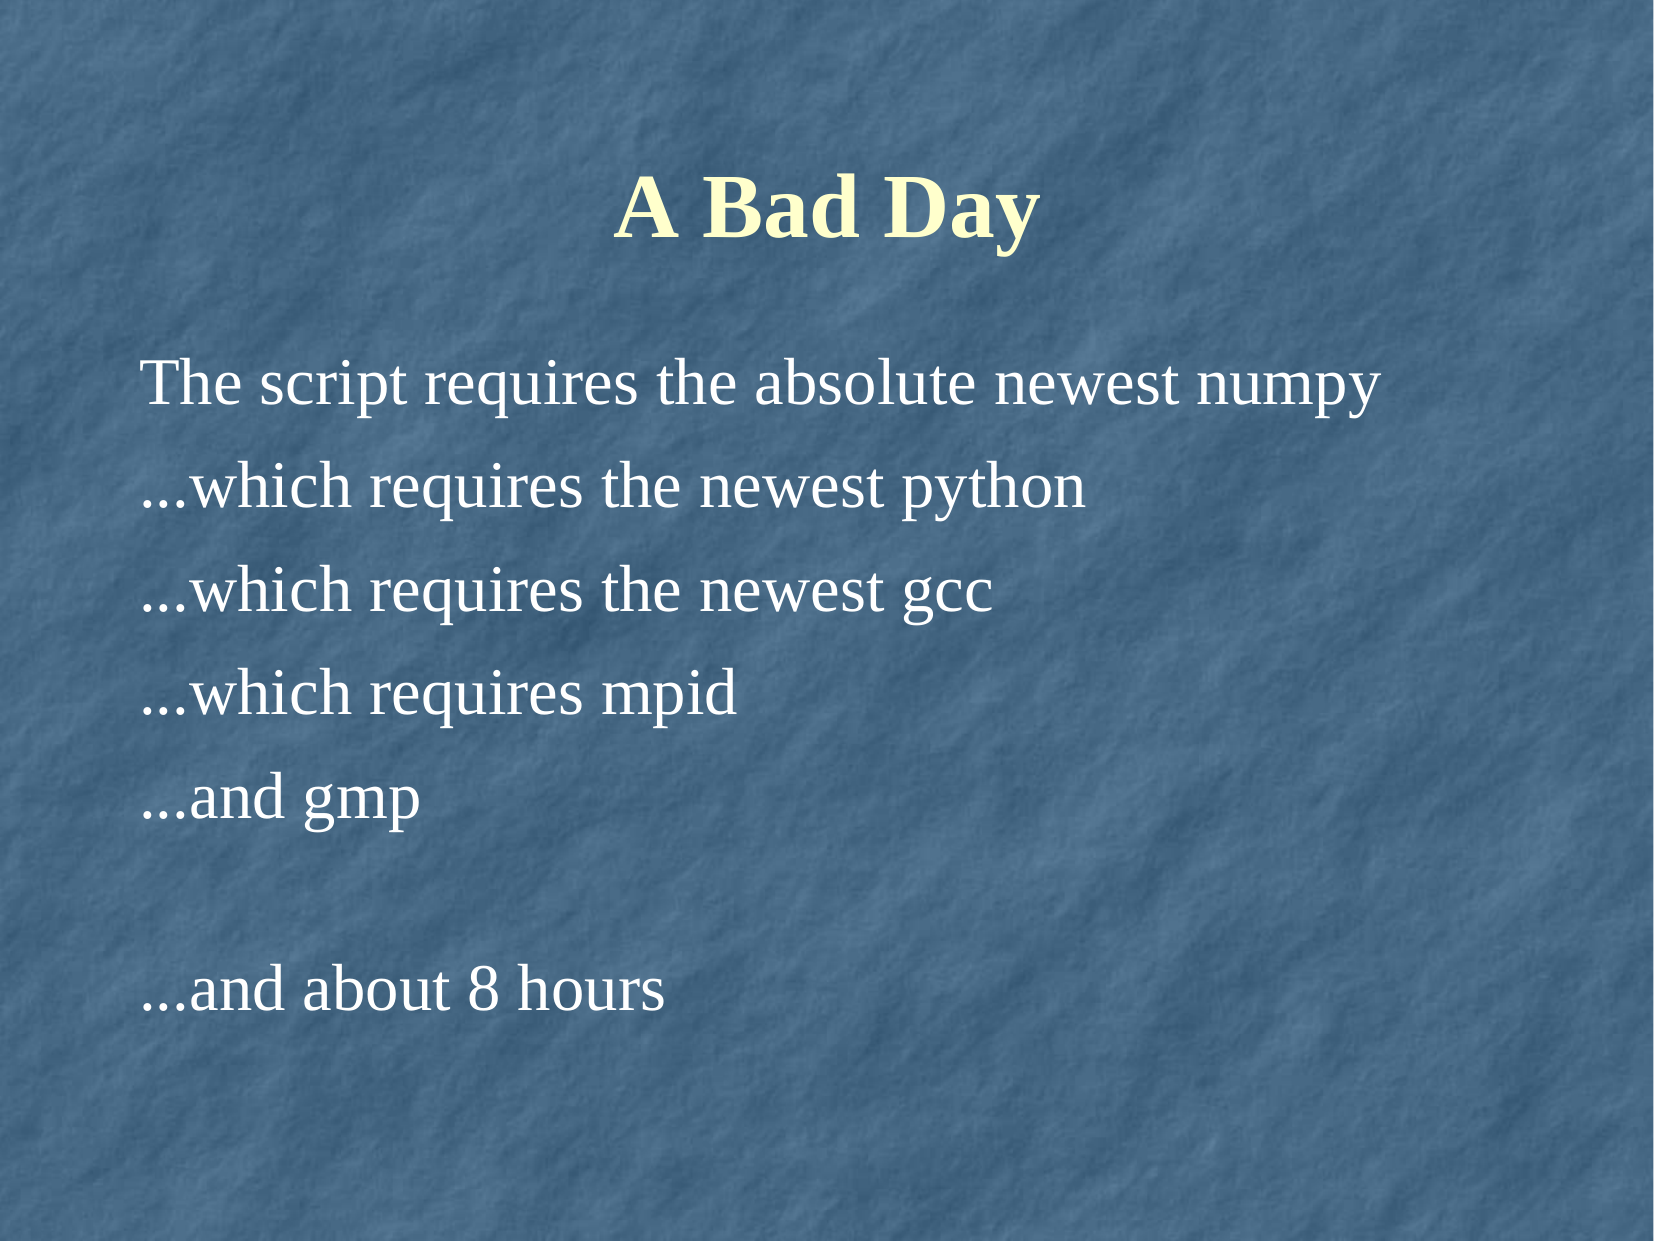

# A Bad Day
The script requires the absolute newest numpy
...which requires the newest python
...which requires the newest gcc
...which requires mpid
...and gmp
...and about 8 hours